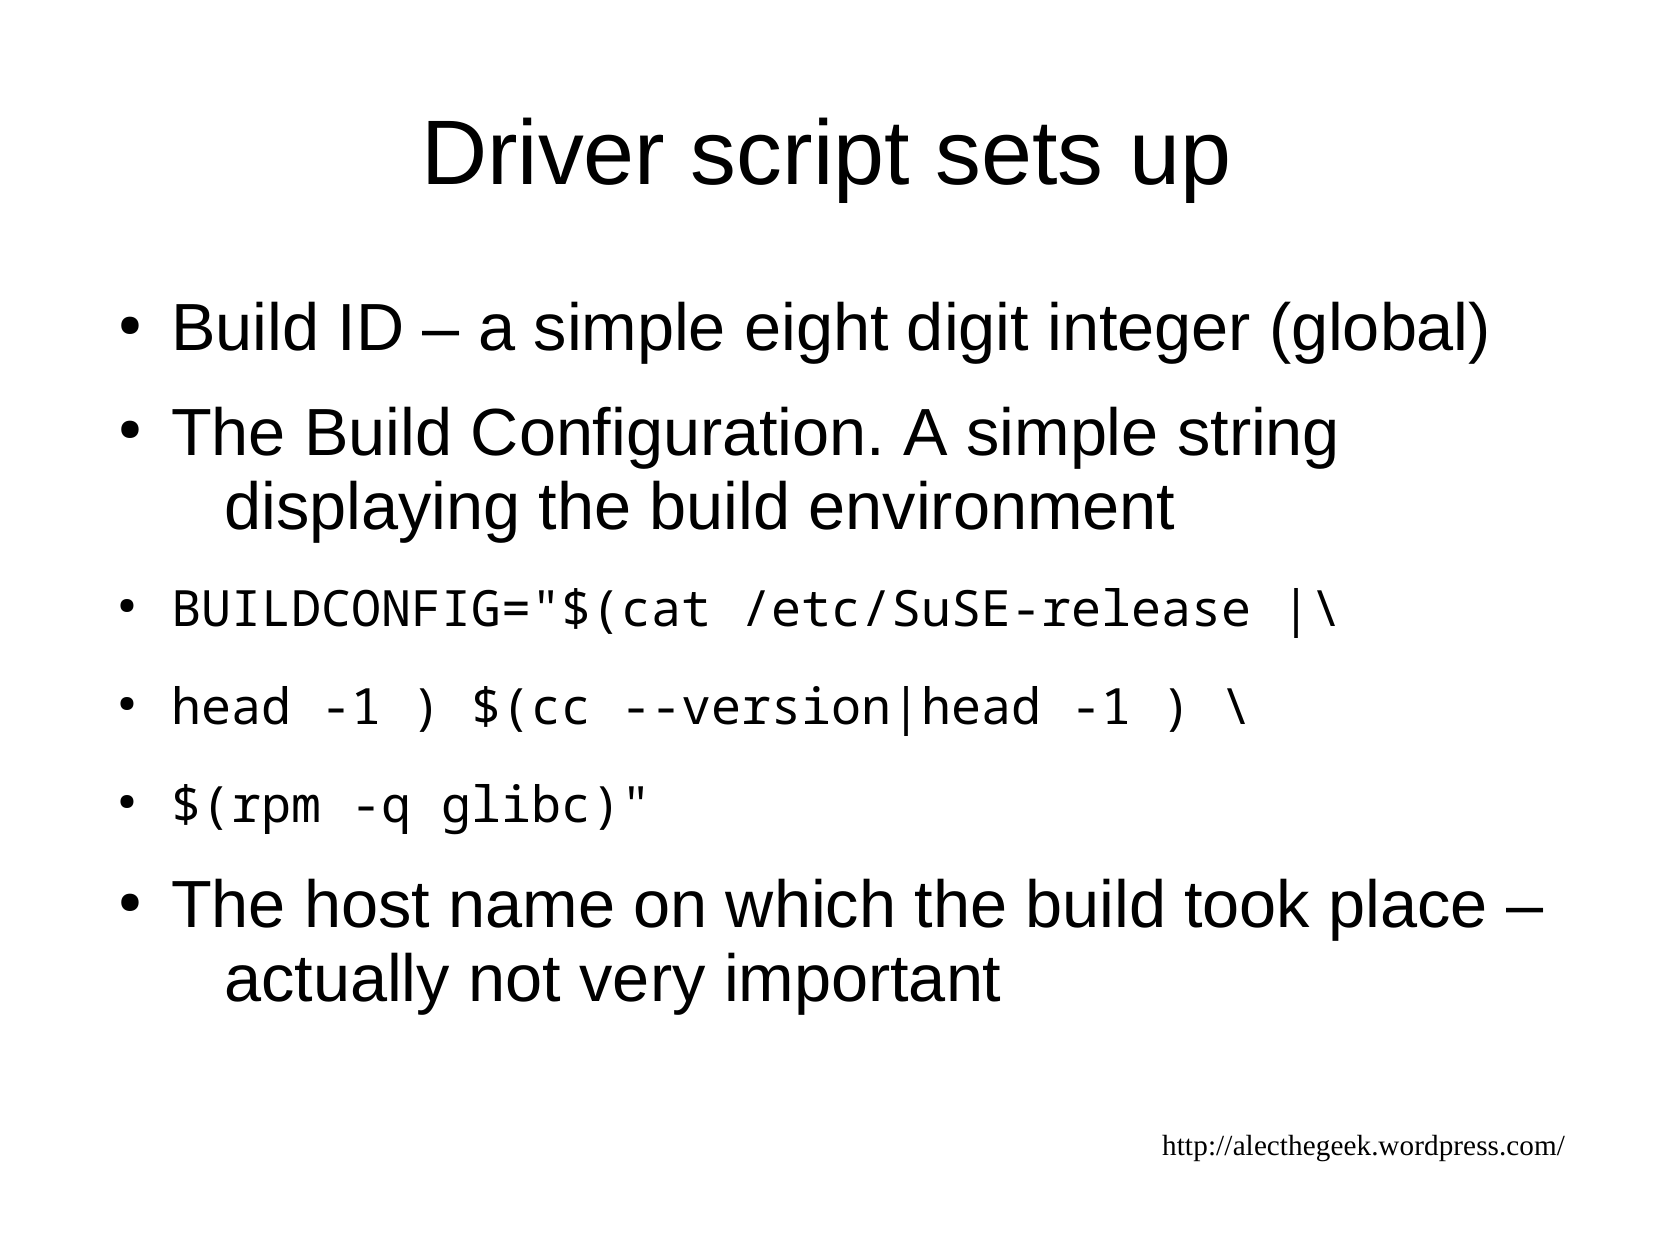

# Driver script sets up
Build ID – a simple eight digit integer (global)
The Build Configuration. A simple string displaying the build environment
BUILDCONFIG="$(cat /etc/SuSE-release |\
head -1 ) $(cc --version|head -1 ) \
$(rpm -q glibc)"
The host name on which the build took place – actually not very important
http://alecthegeek.wordpress.com/